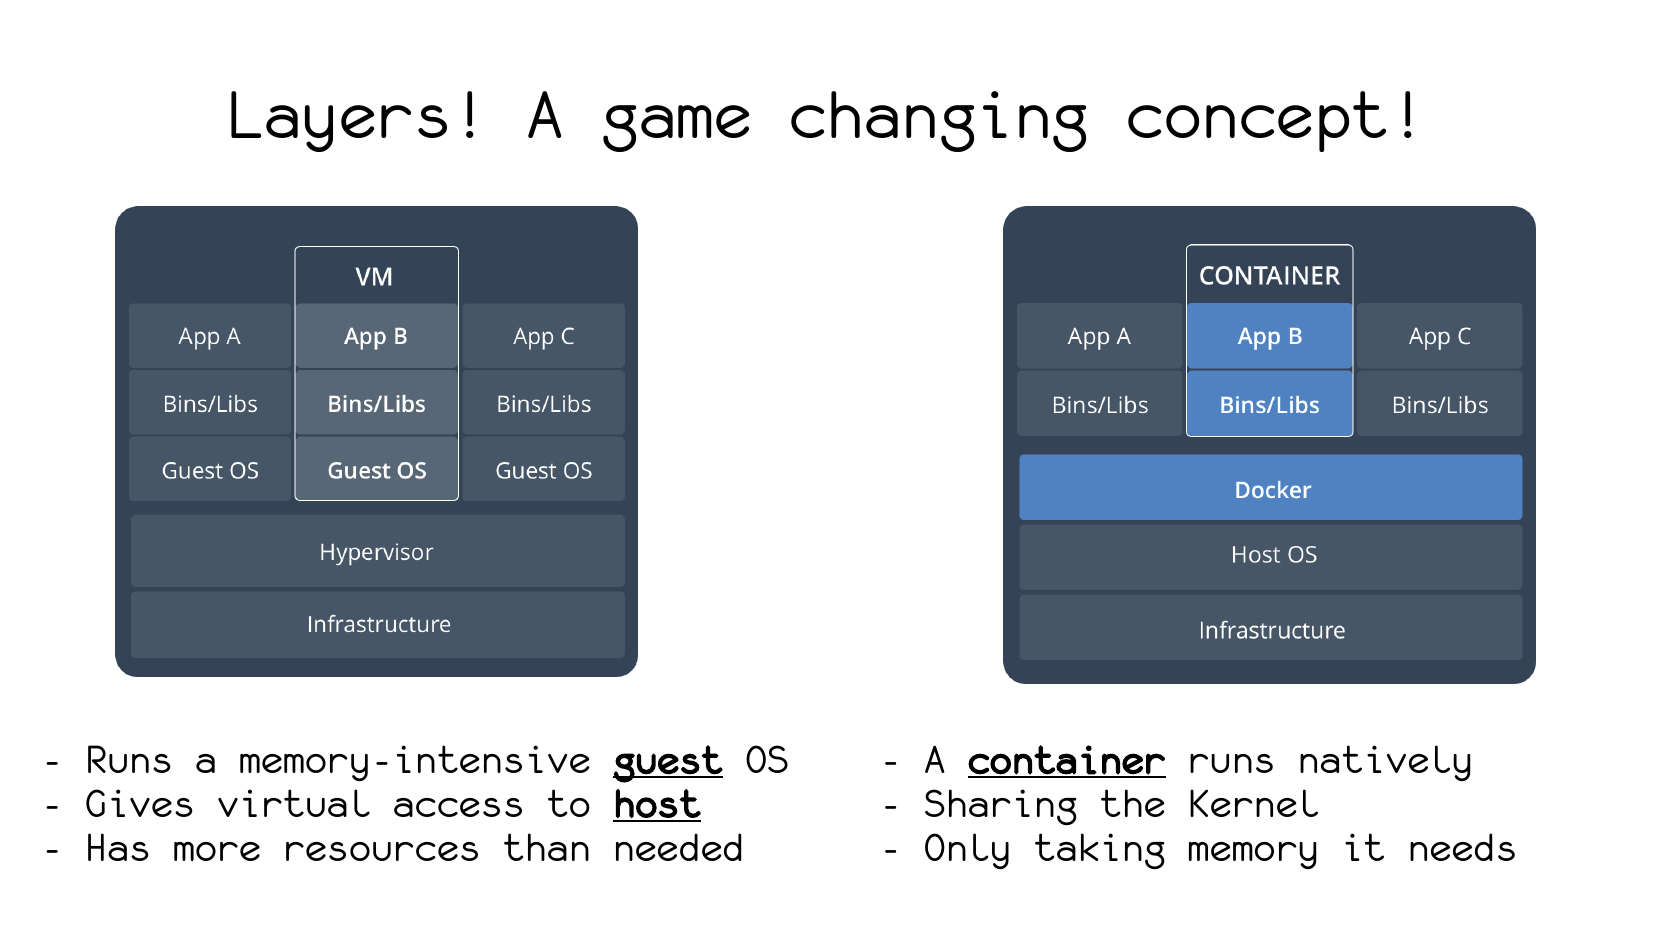

# Layers! A game changing concept!
- Runs a memory-intensive guest OS
- Gives virtual access to host
- Has more resources than needed
- A container runs natively
- Sharing the Kernel
- Only taking memory it needs